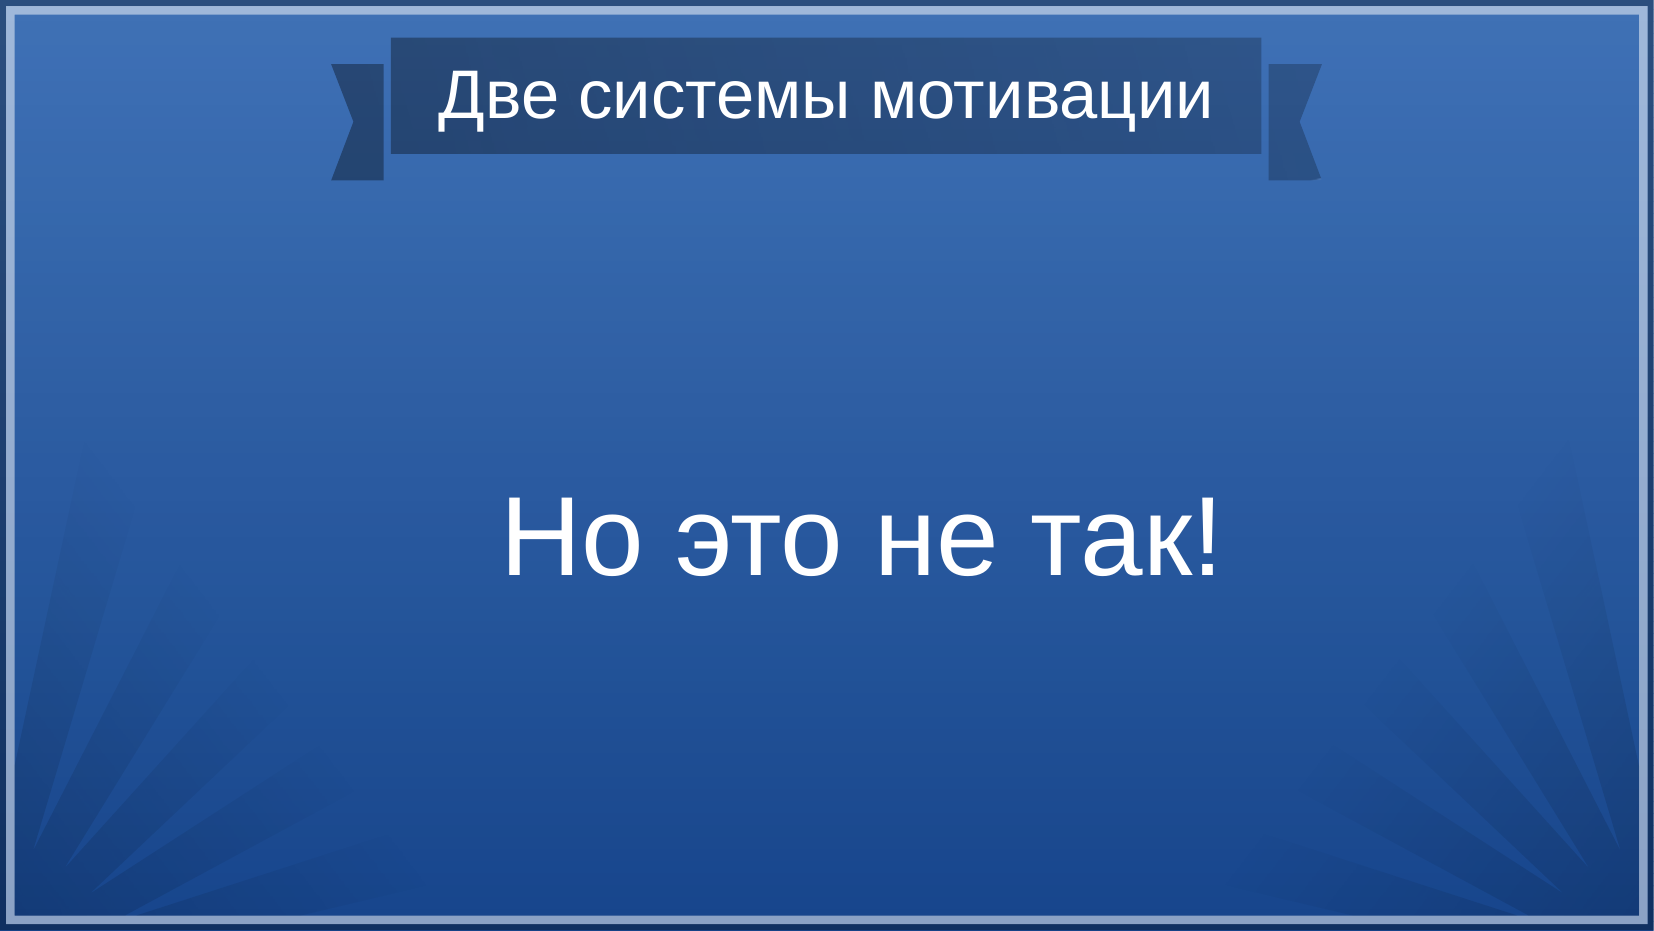

# Две системы мотивации
Но это не так!